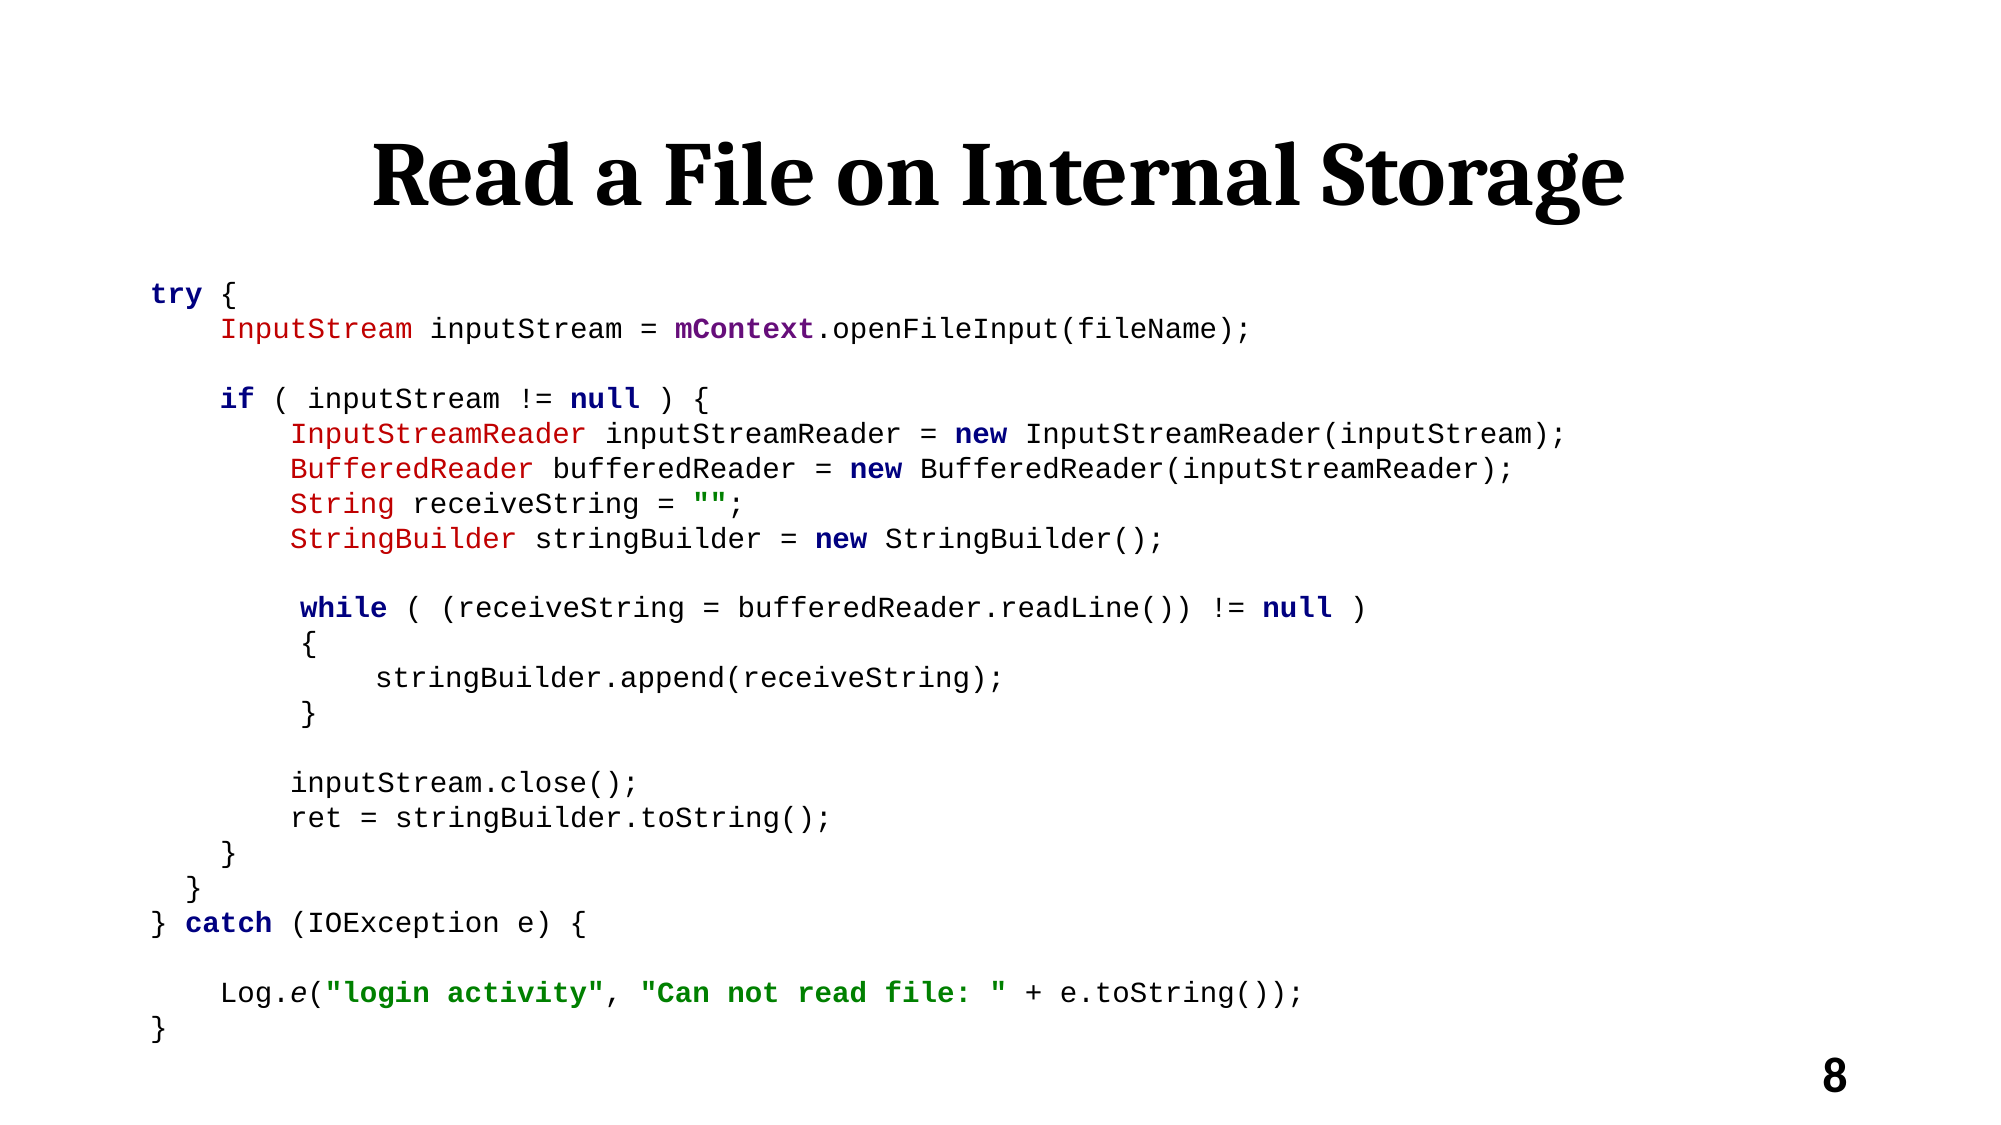

# Read a File on Internal Storage
try {
 InputStream inputStream = mContext.openFileInput(fileName);
 if ( inputStream != null ) {
 InputStreamReader inputStreamReader = new InputStreamReader(inputStream);
 BufferedReader bufferedReader = new BufferedReader(inputStreamReader);
 String receiveString = "";
 StringBuilder stringBuilder = new StringBuilder();
 	while ( (receiveString = bufferedReader.readLine()) != null )
	 	{
			stringBuilder.append(receiveString);
		}
 inputStream.close();
 ret = stringBuilder.toString();
 }
 }
} catch (IOException e) {
 Log.e("login activity", "Can not read file: " + e.toString());
}